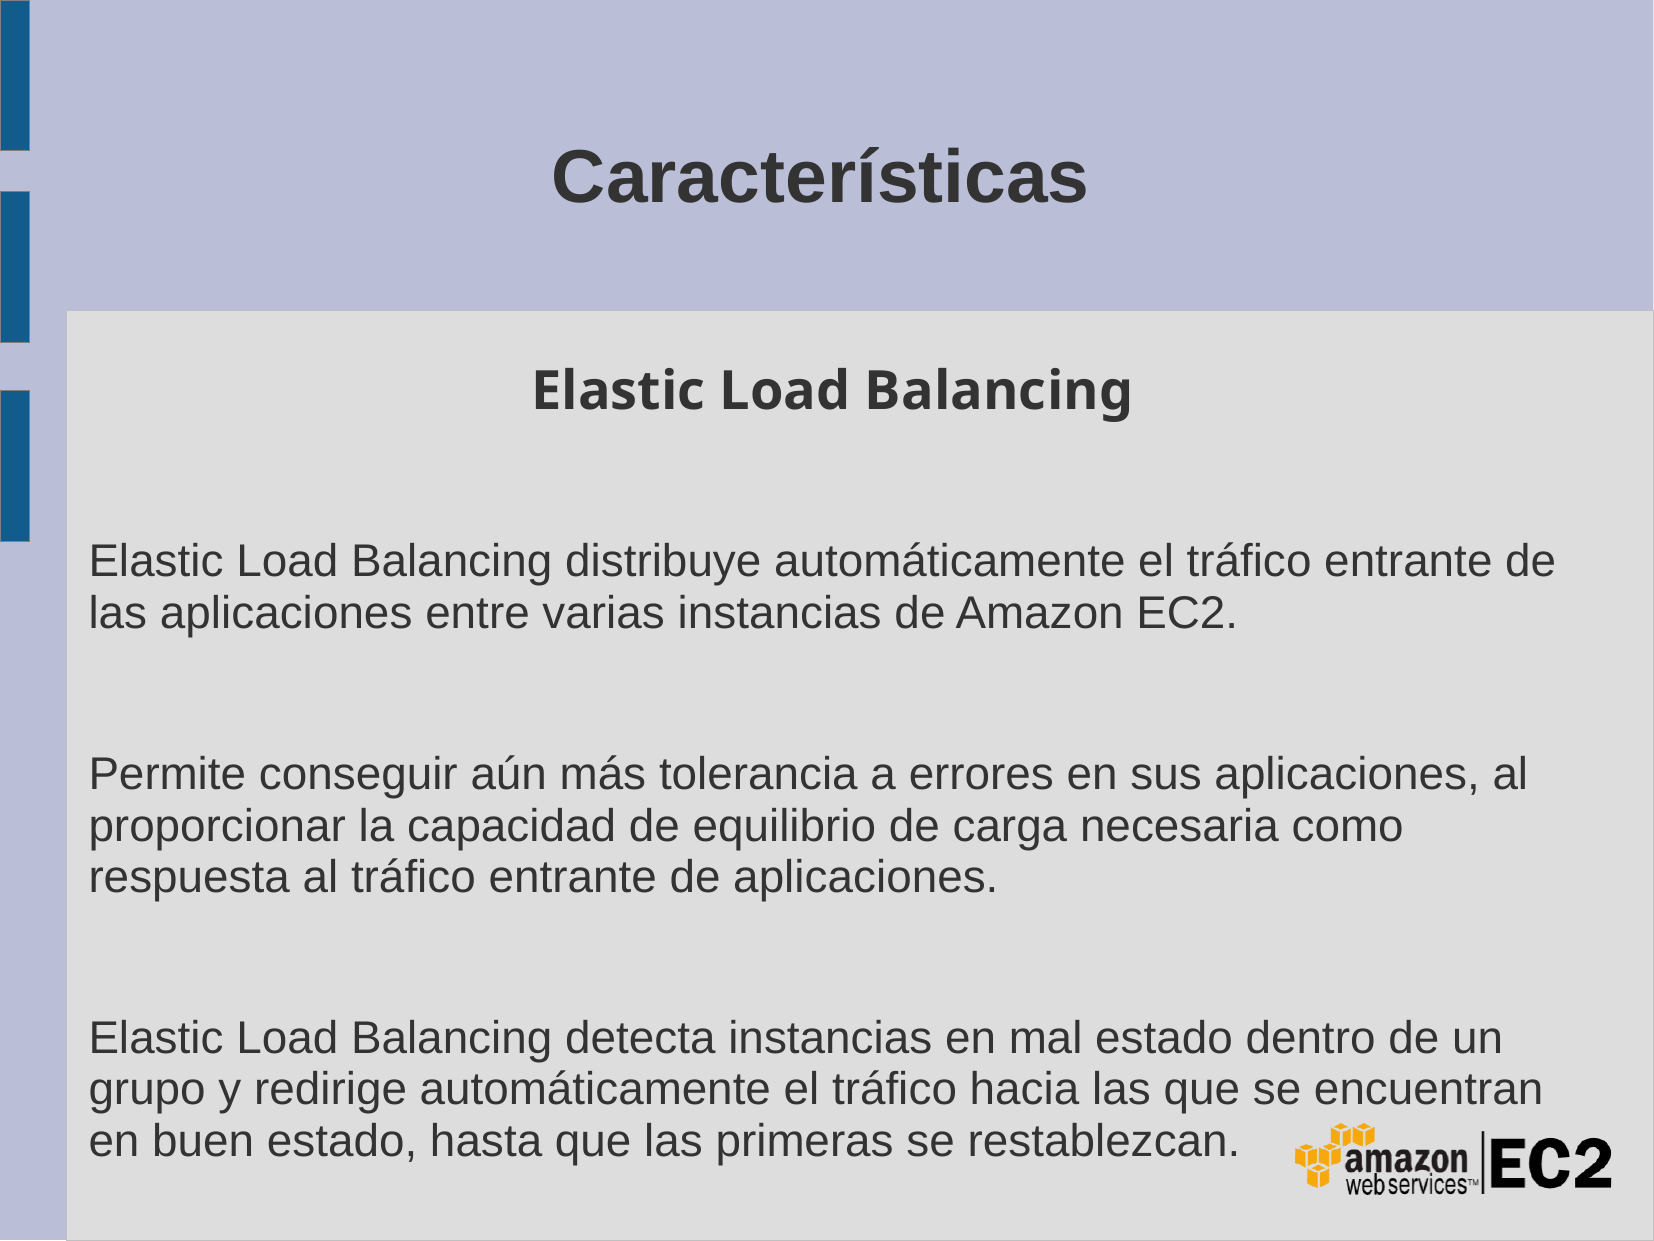

# Características
Elastic Load Balancing
Elastic Load Balancing distribuye automáticamente el tráfico entrante de las aplicaciones entre varias instancias de Amazon EC2.
Permite conseguir aún más tolerancia a errores en sus aplicaciones, al proporcionar la capacidad de equilibrio de carga necesaria como respuesta al tráfico entrante de aplicaciones.
Elastic Load Balancing detecta instancias en mal estado dentro de un grupo y redirige automáticamente el tráfico hacia las que se encuentran en buen estado, hasta que las primeras se restablezcan.